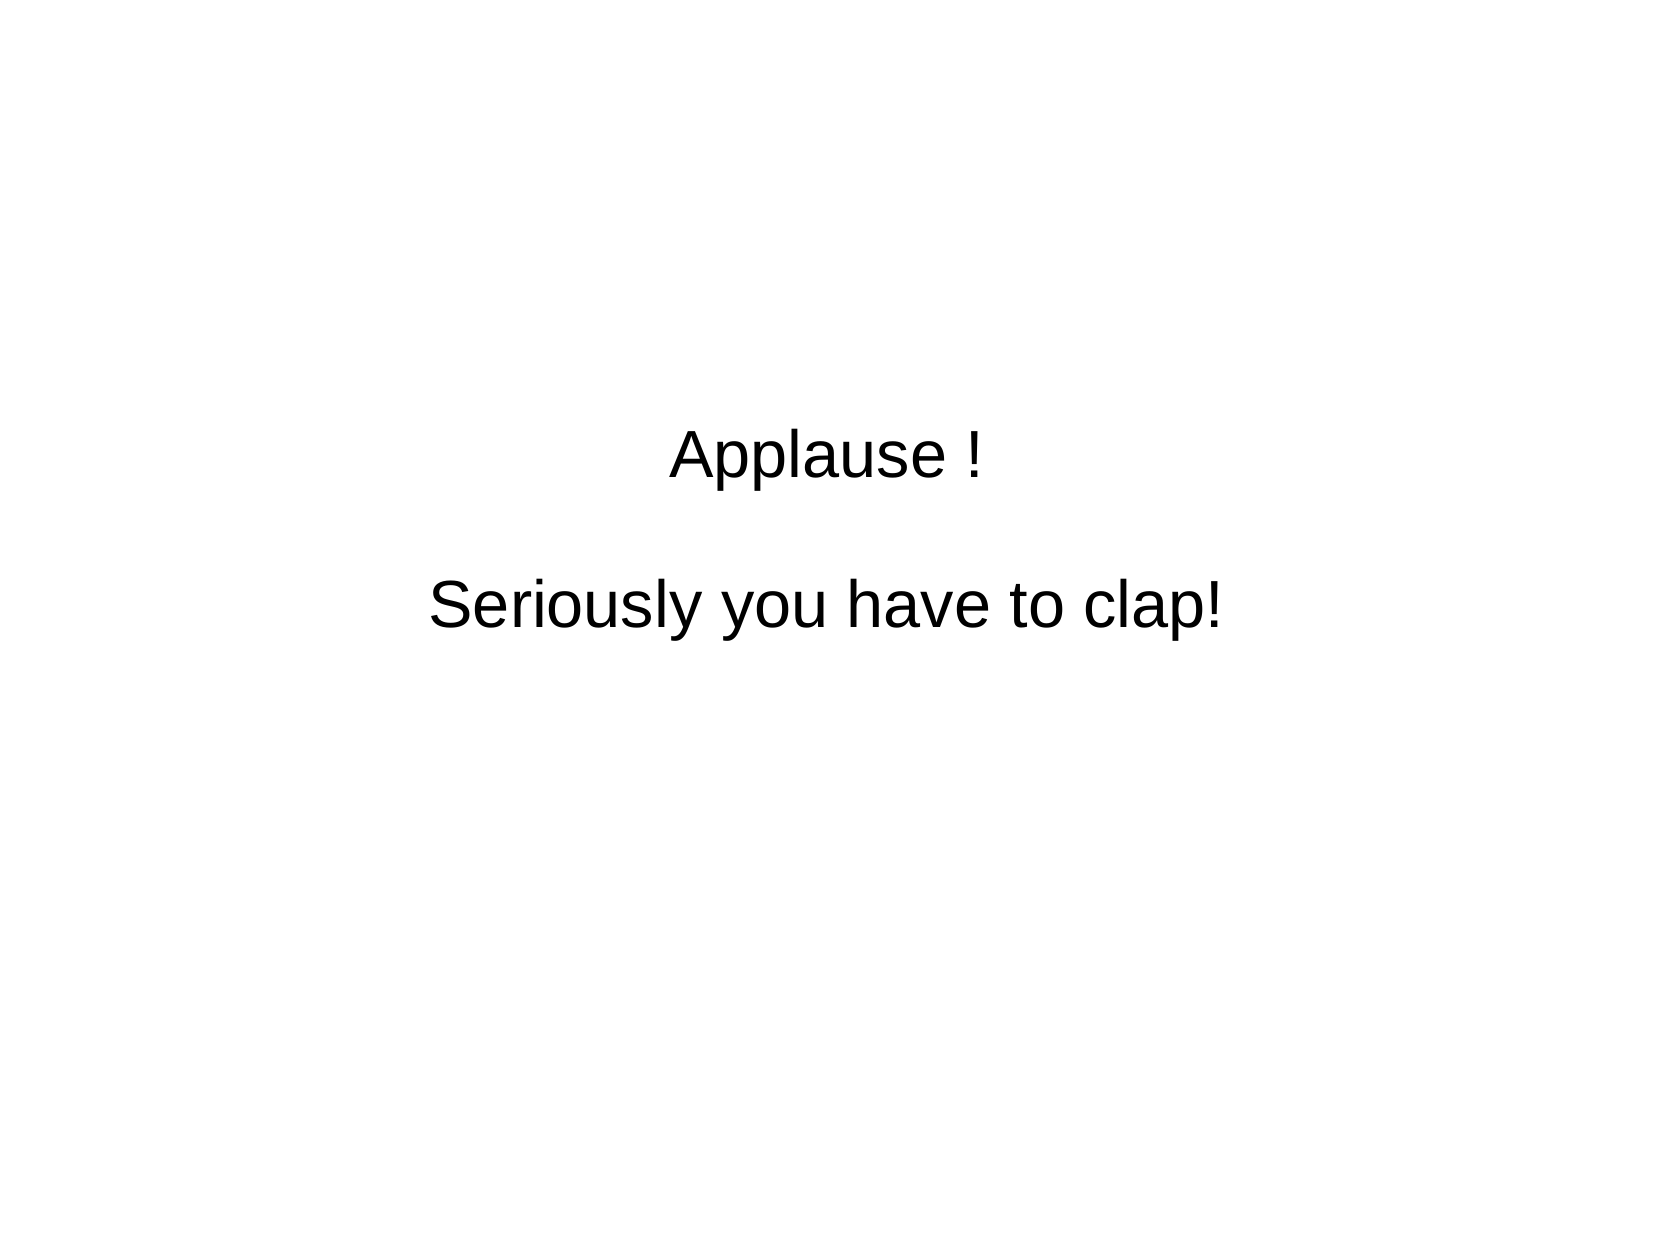

# Applause !
Seriously you have to clap!